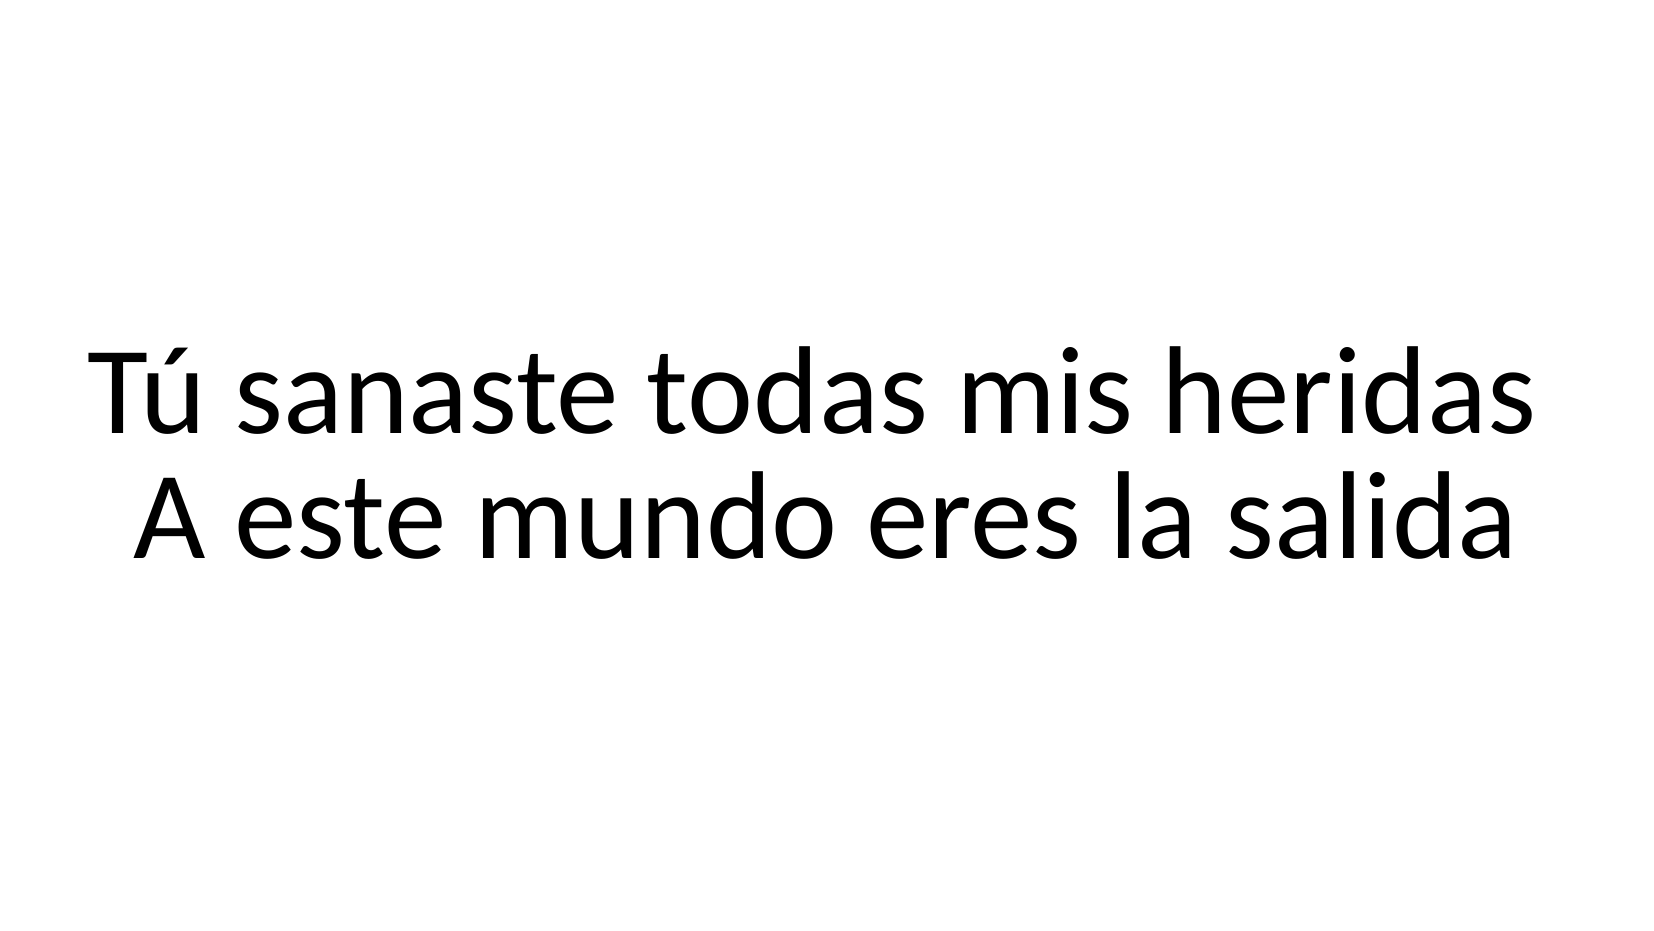

# Tú sanaste todas mis heridas A este mundo eres la salida